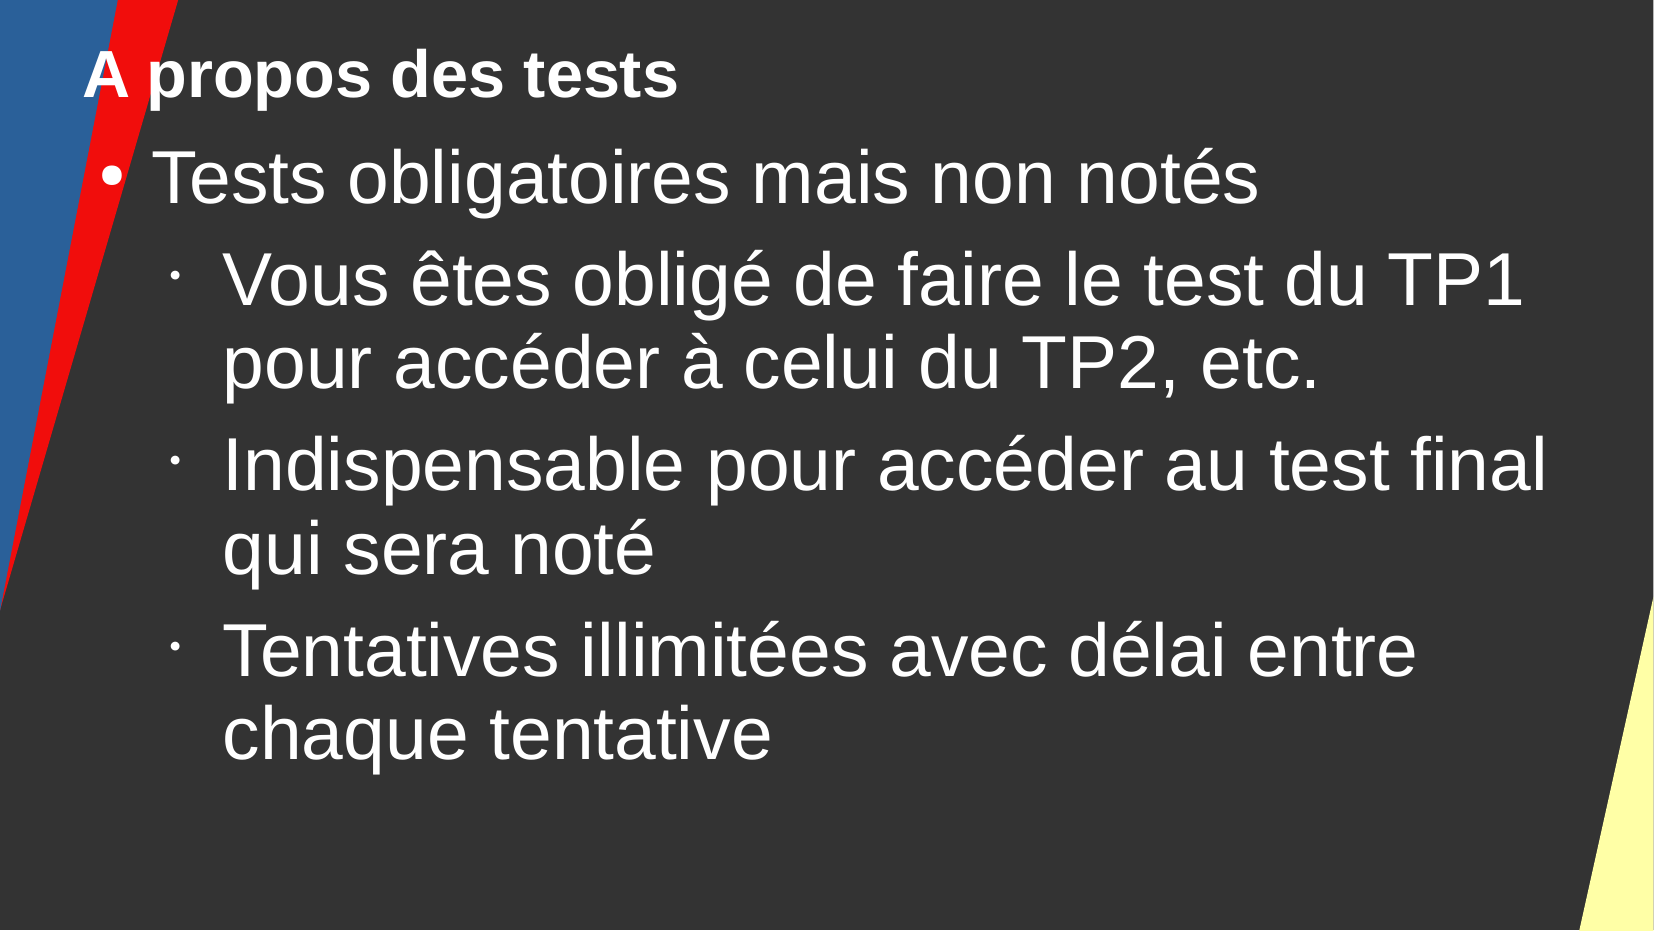

# A propos des tests
Tests obligatoires mais non notés
Vous êtes obligé de faire le test du TP1 pour accéder à celui du TP2, etc.
Indispensable pour accéder au test final qui sera noté
Tentatives illimitées avec délai entre chaque tentative